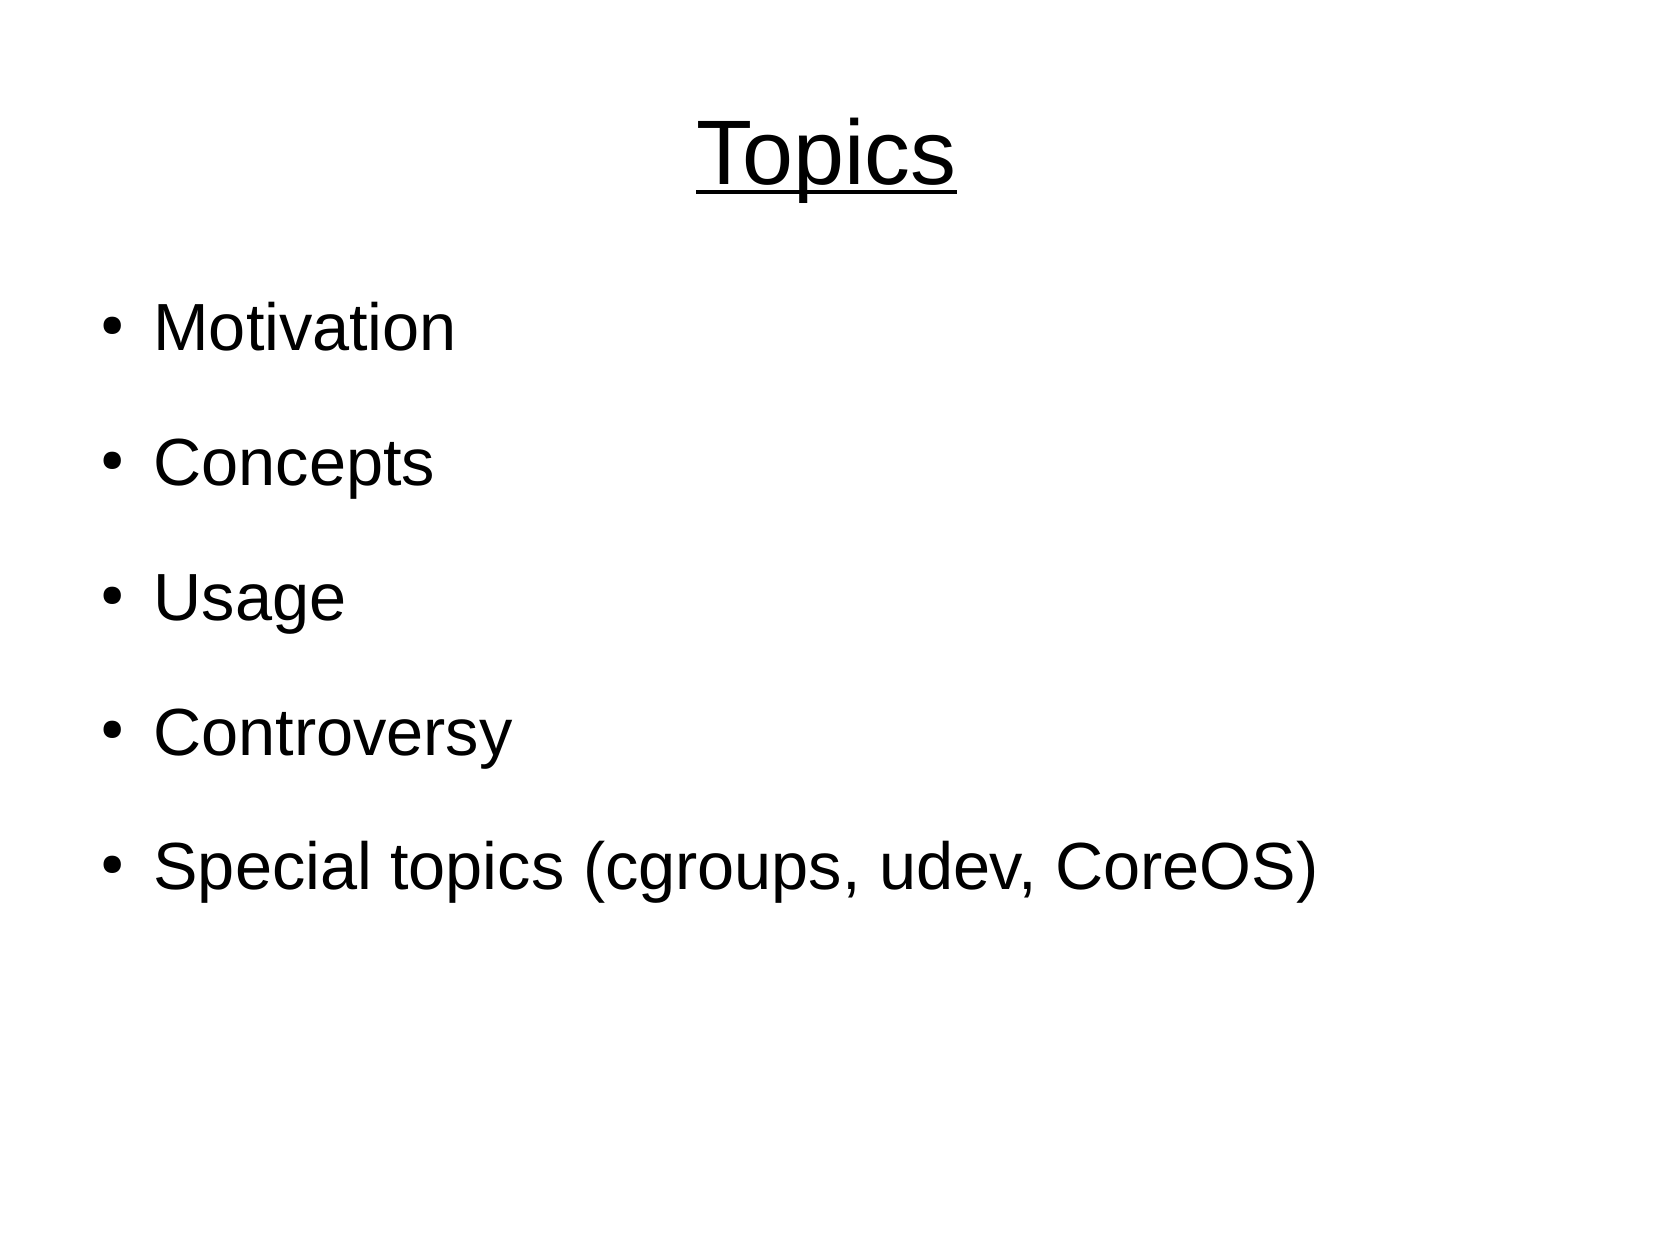

# Topics
Motivation
Concepts
Usage
Controversy
Special topics (cgroups, udev, CoreOS)